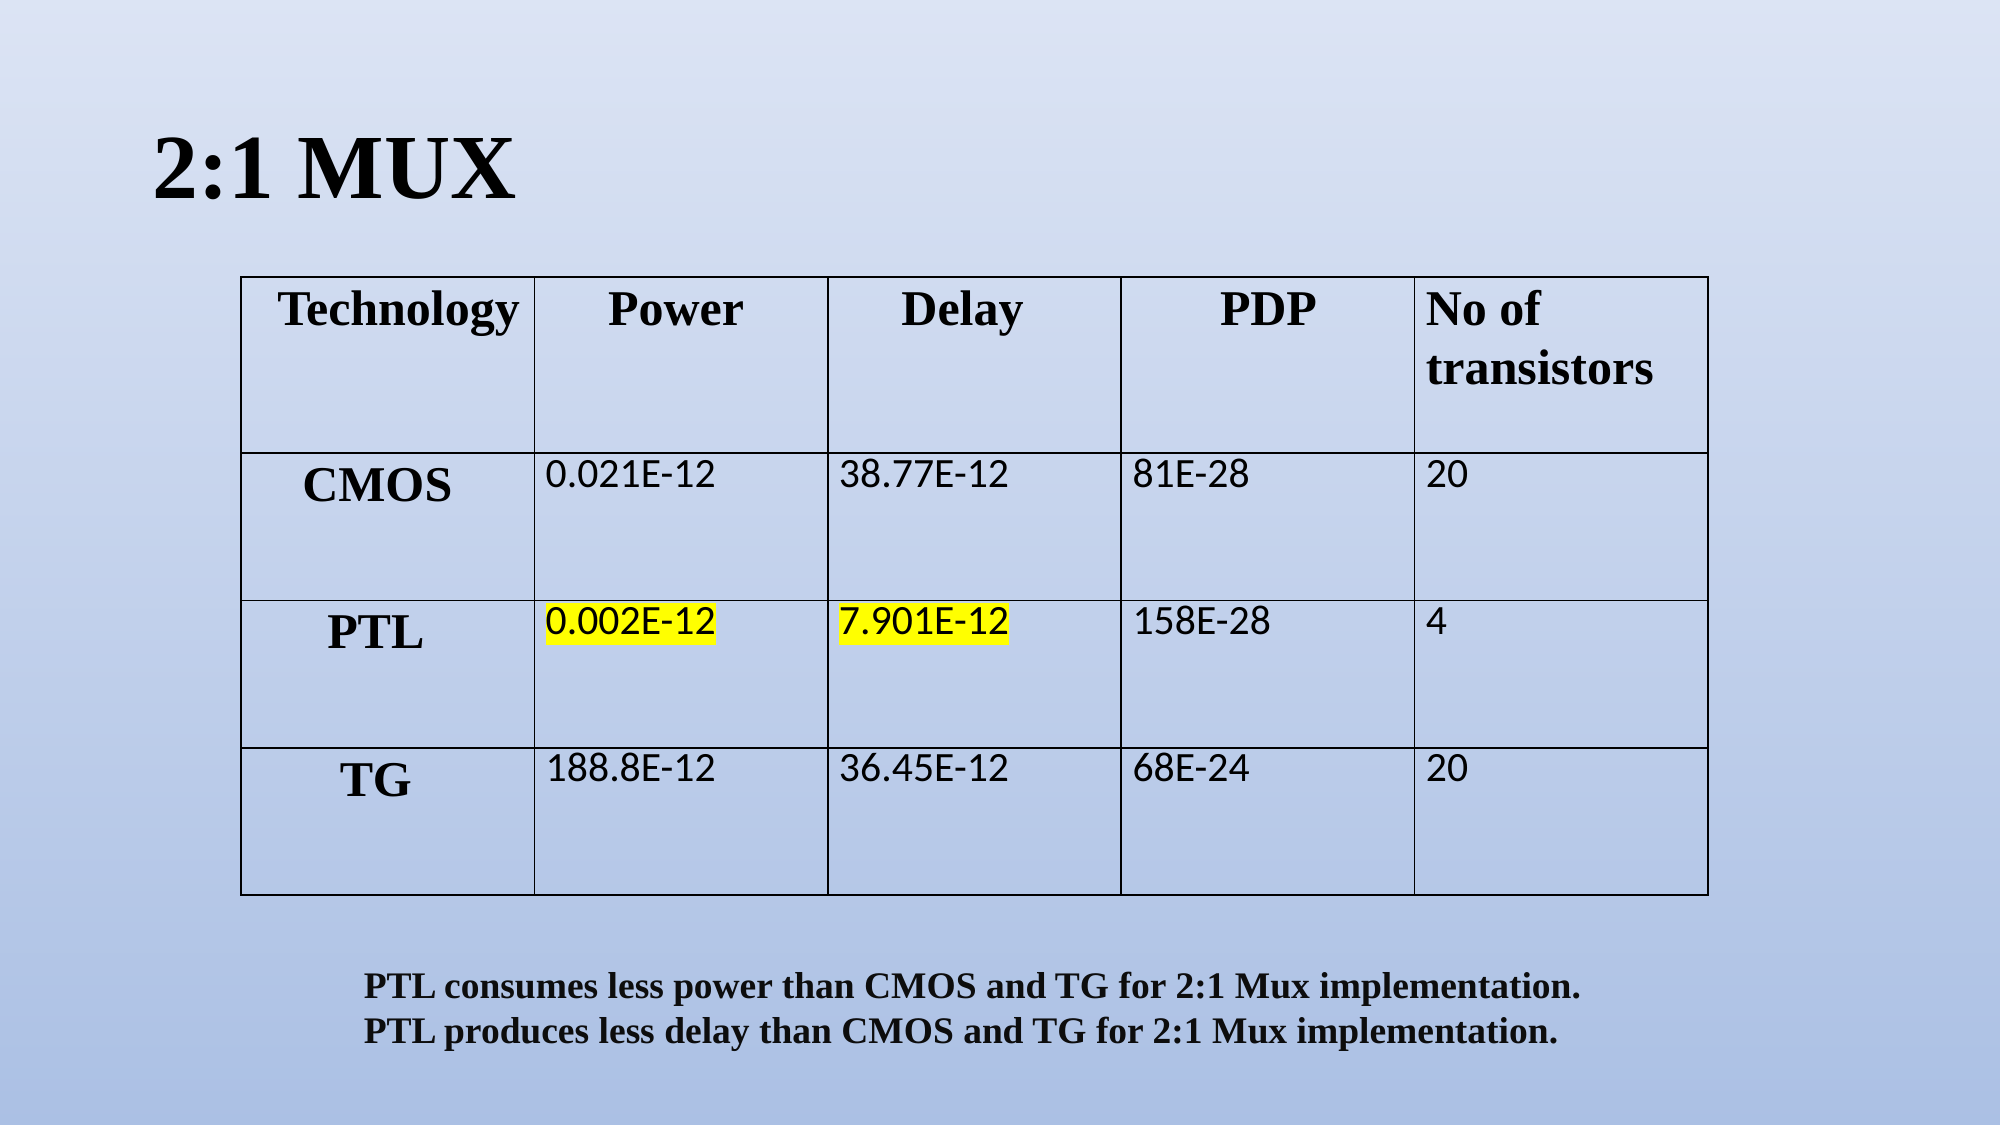

# 2:1 MUX
| Technology | Power | Delay | PDP | No of transistors |
| --- | --- | --- | --- | --- |
| CMOS | 0.021E-12 | 38.77E-12 | 81E-28 | 20 |
| PTL | 0.002E-12 | 7.901E-12 | 158E-28 | 4 |
| TG | 188.8E-12 | 36.45E-12 | 68E-24 | 20 |
PTL consumes less power than CMOS and TG for 2:1 Mux implementation.
PTL produces less delay than CMOS and TG for 2:1 Mux implementation.